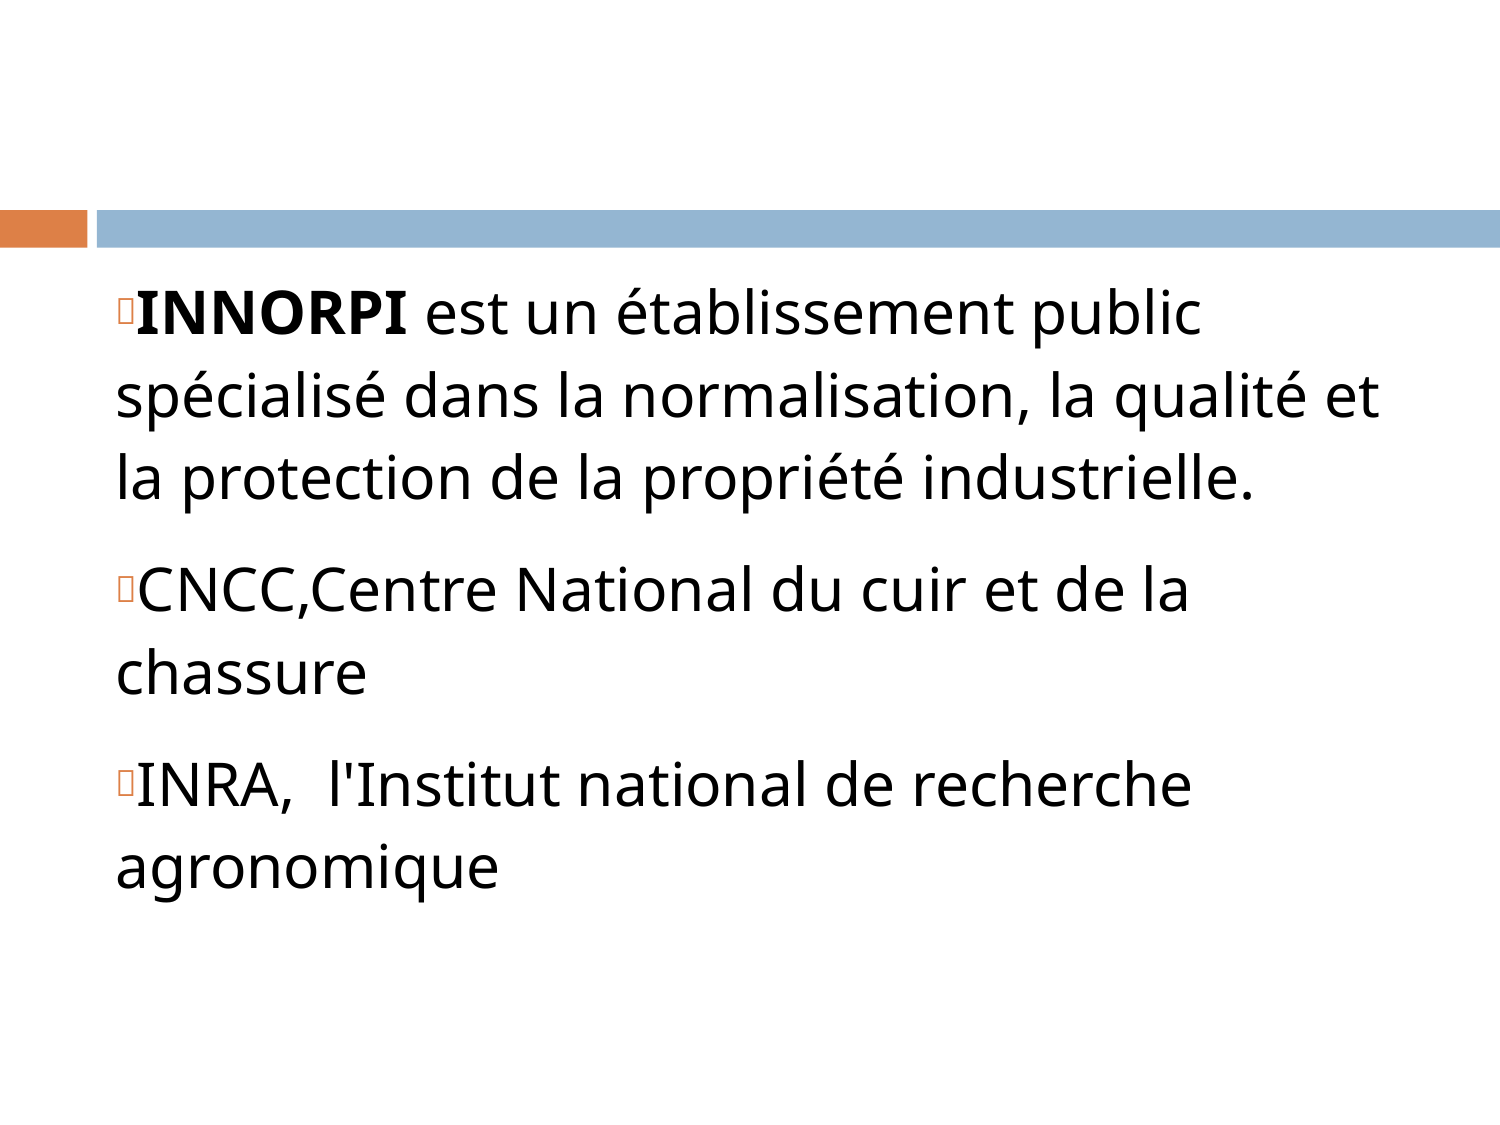

#
INNORPI est un établissement public spécialisé dans la normalisation, la qualité et la protection de la propriété industrielle.
CNCC,Centre National du cuir et de la chassure
INRA,  l'Institut national de recherche agronomique